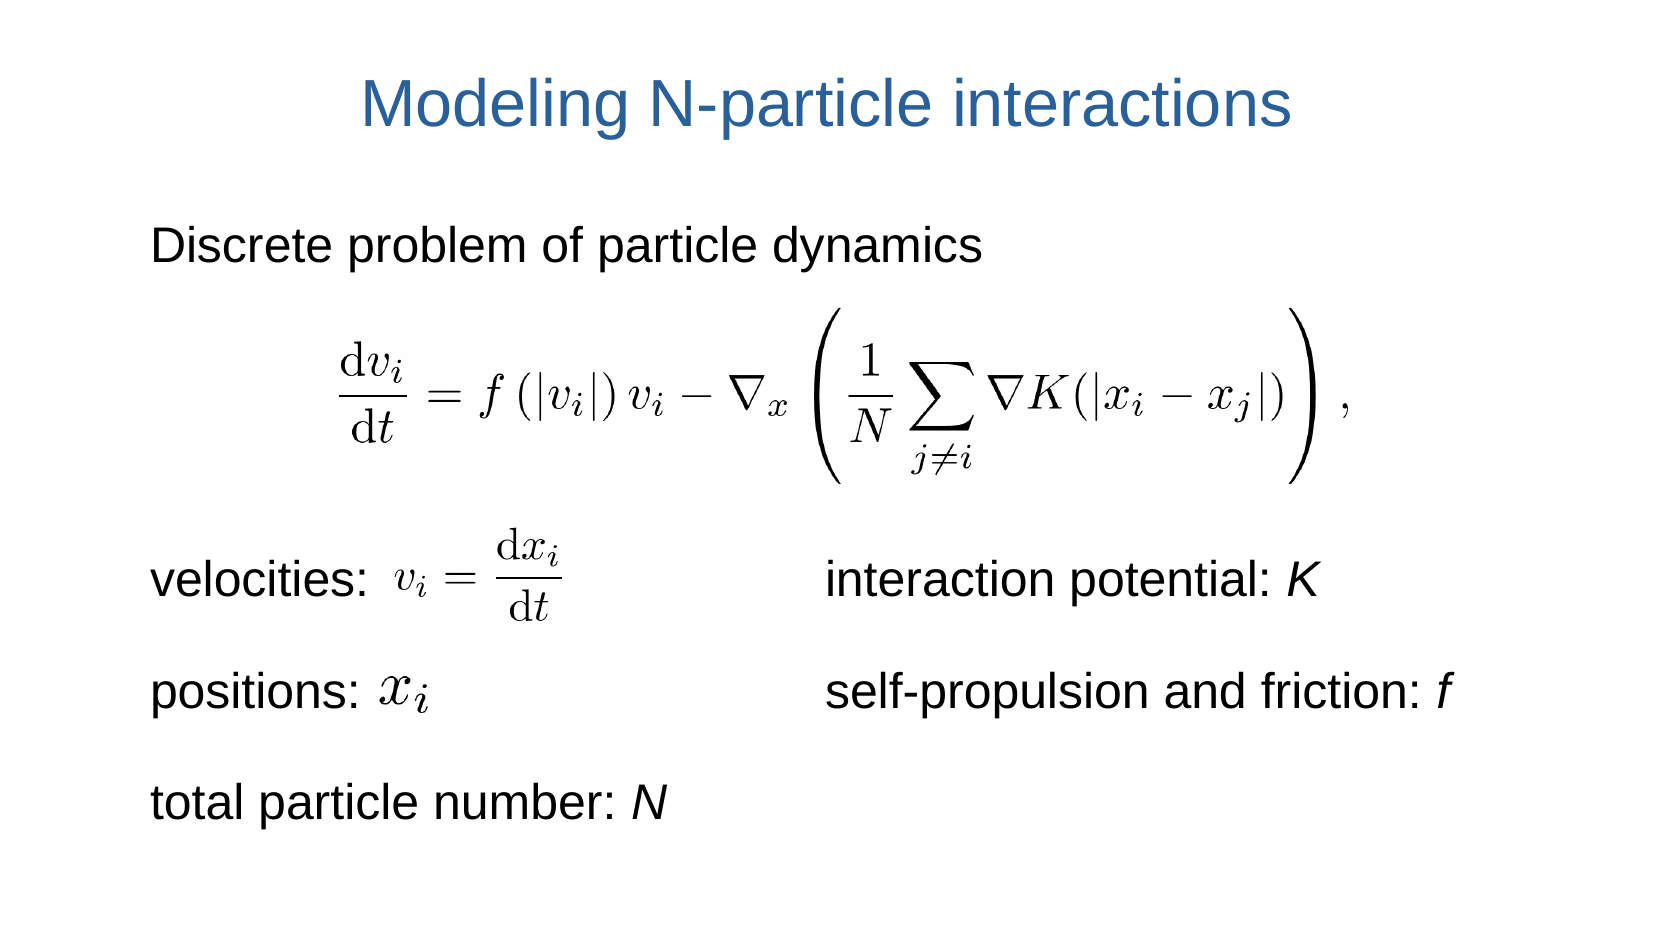

# Modeling N-particle interactions
Discrete problem of particle dynamics
velocities:							interaction potential: K
positions:							self-propulsion and friction: f
total particle number: N